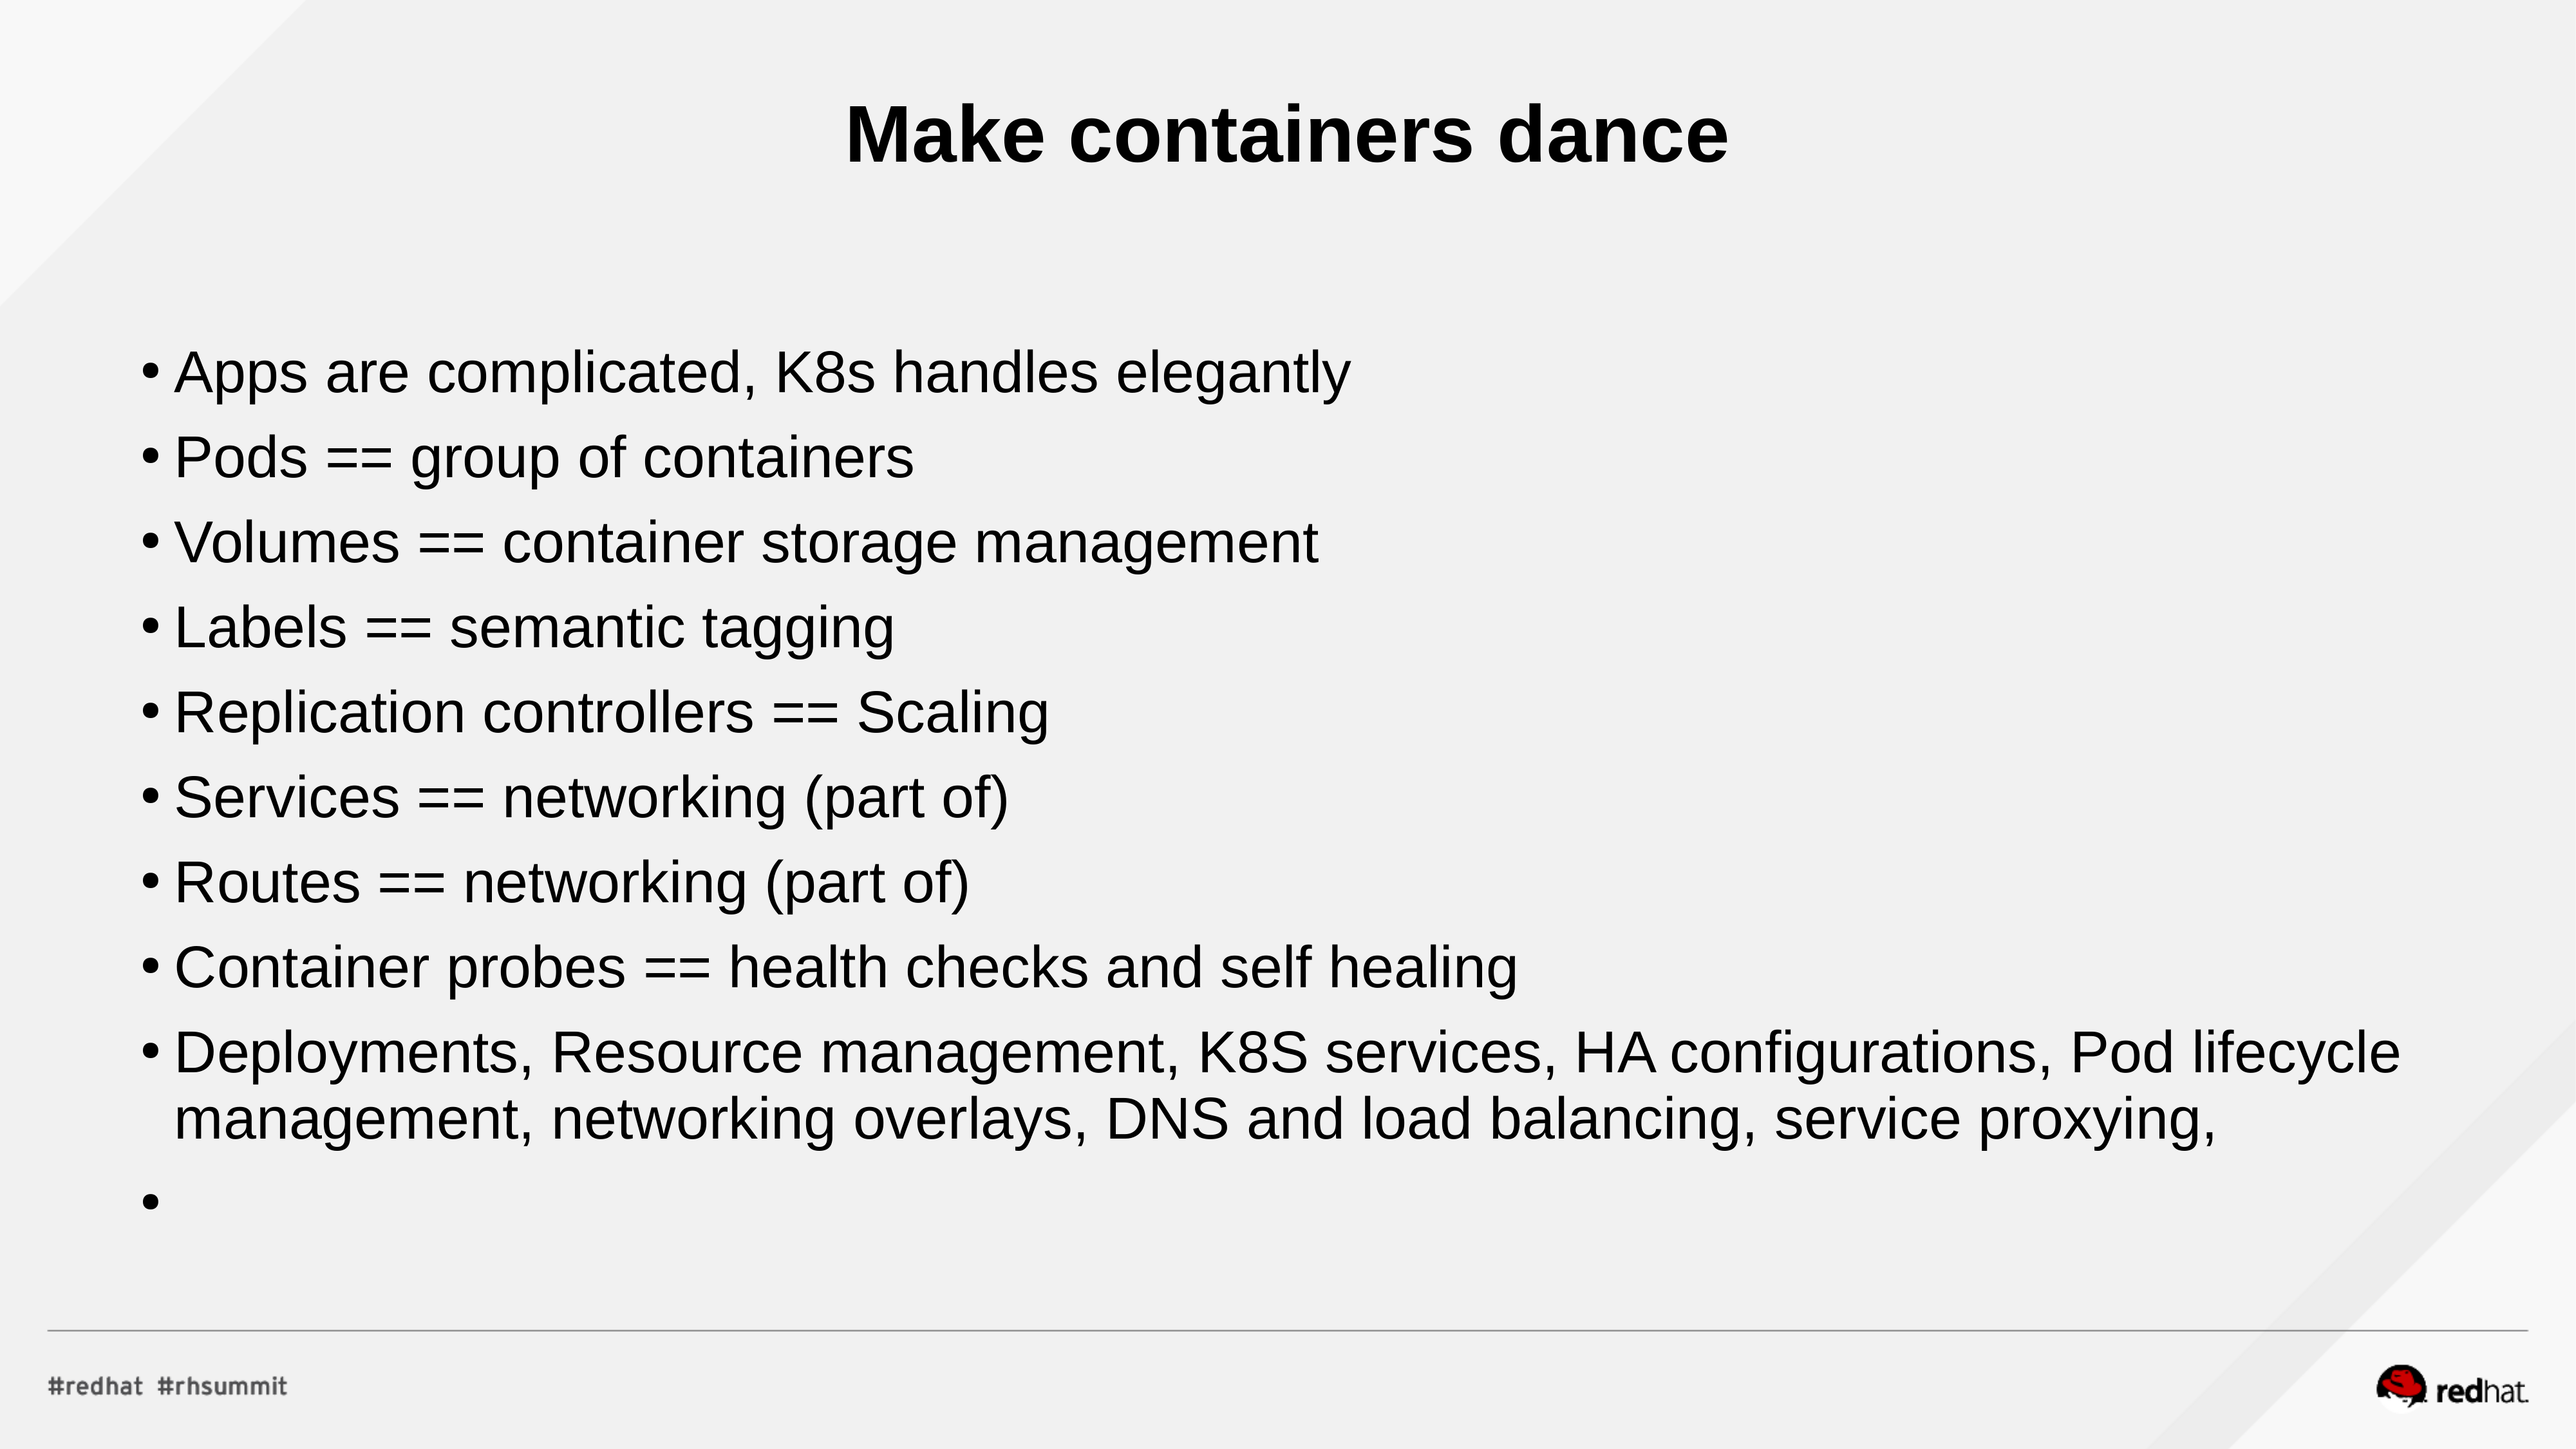

# Make containers dance
Apps are complicated, K8s handles elegantly
Pods == group of containers
Volumes == container storage management
Labels == semantic tagging
Replication controllers == Scaling
Services == networking (part of)
Routes == networking (part of)
Container probes == health checks and self healing
Deployments, Resource management, K8S services, HA configurations, Pod lifecycle management, networking overlays, DNS and load balancing, service proxying,